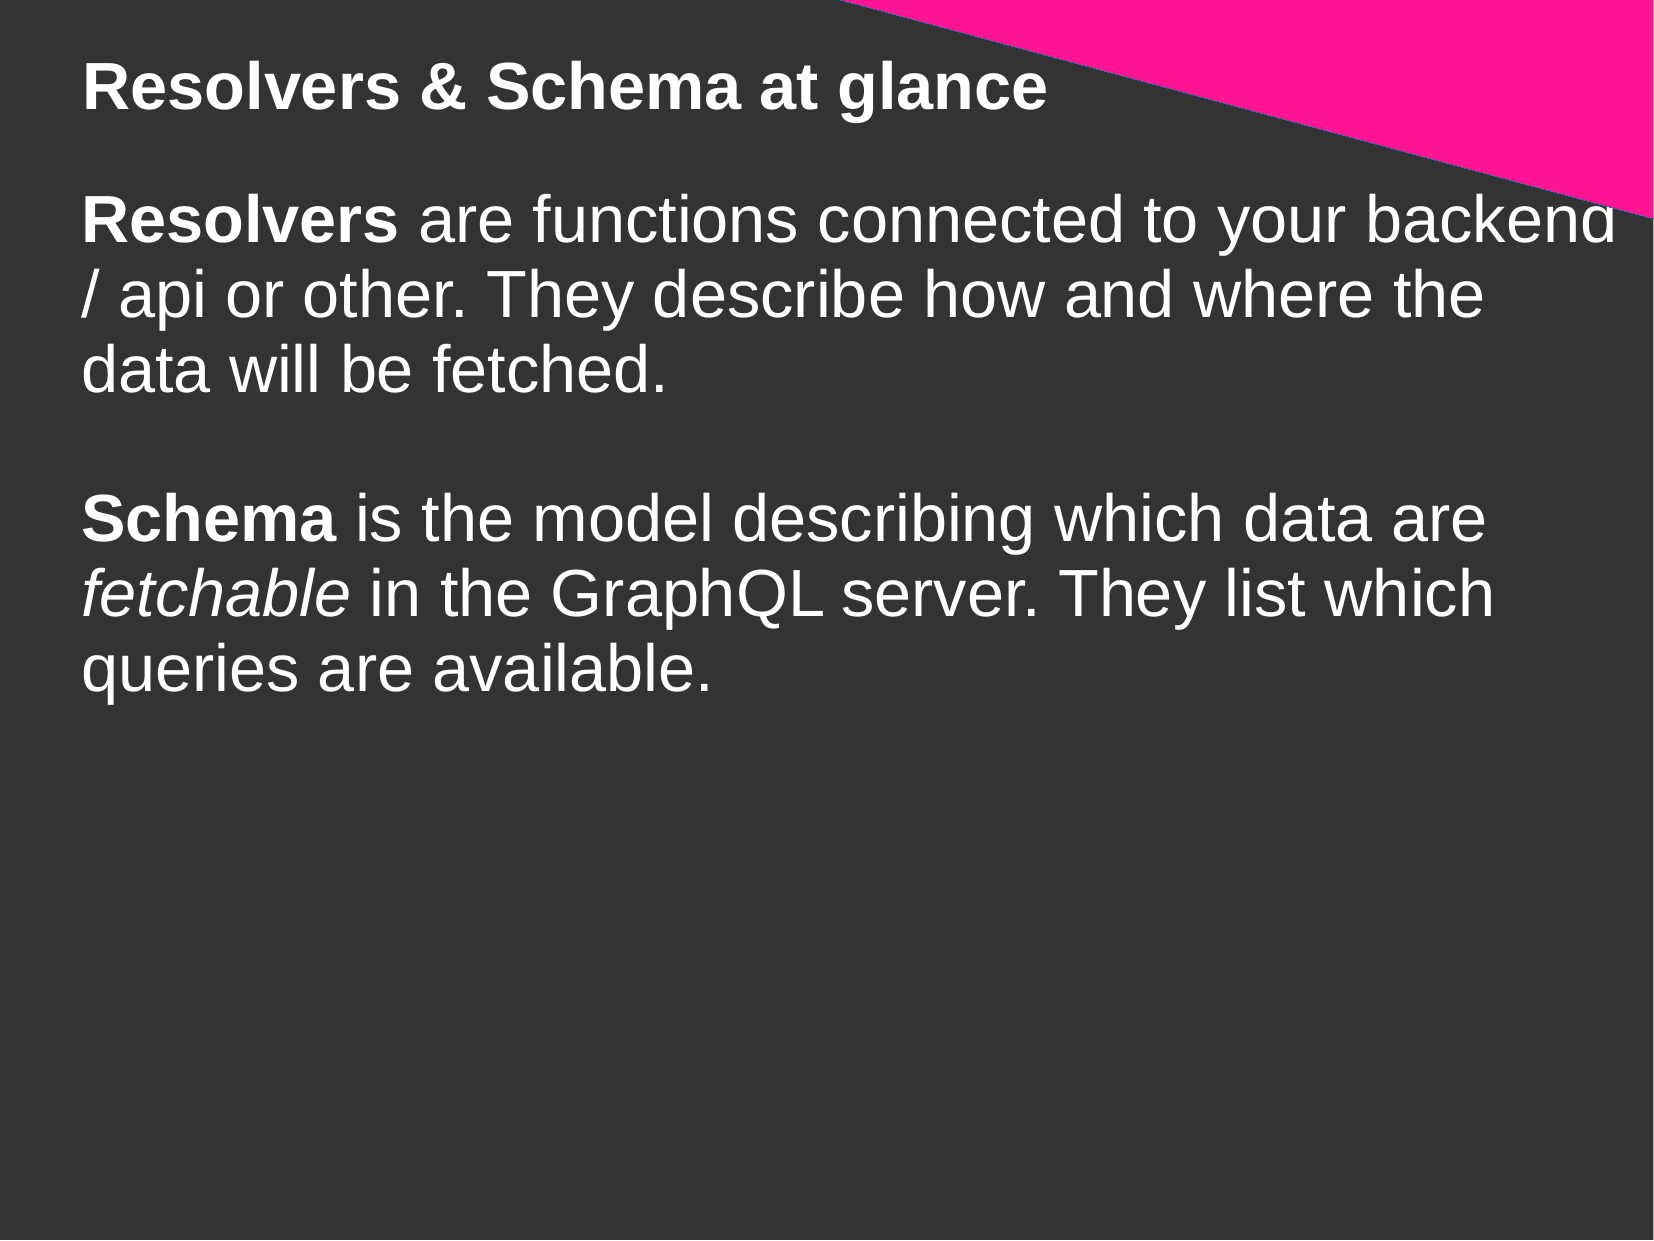

# Resolvers & Schema at glance
Resolvers are functions connected to your backend / api or other. They describe how and where the data will be fetched.
Schema is the model describing which data are fetchable in the GraphQL server. They list which queries are available.